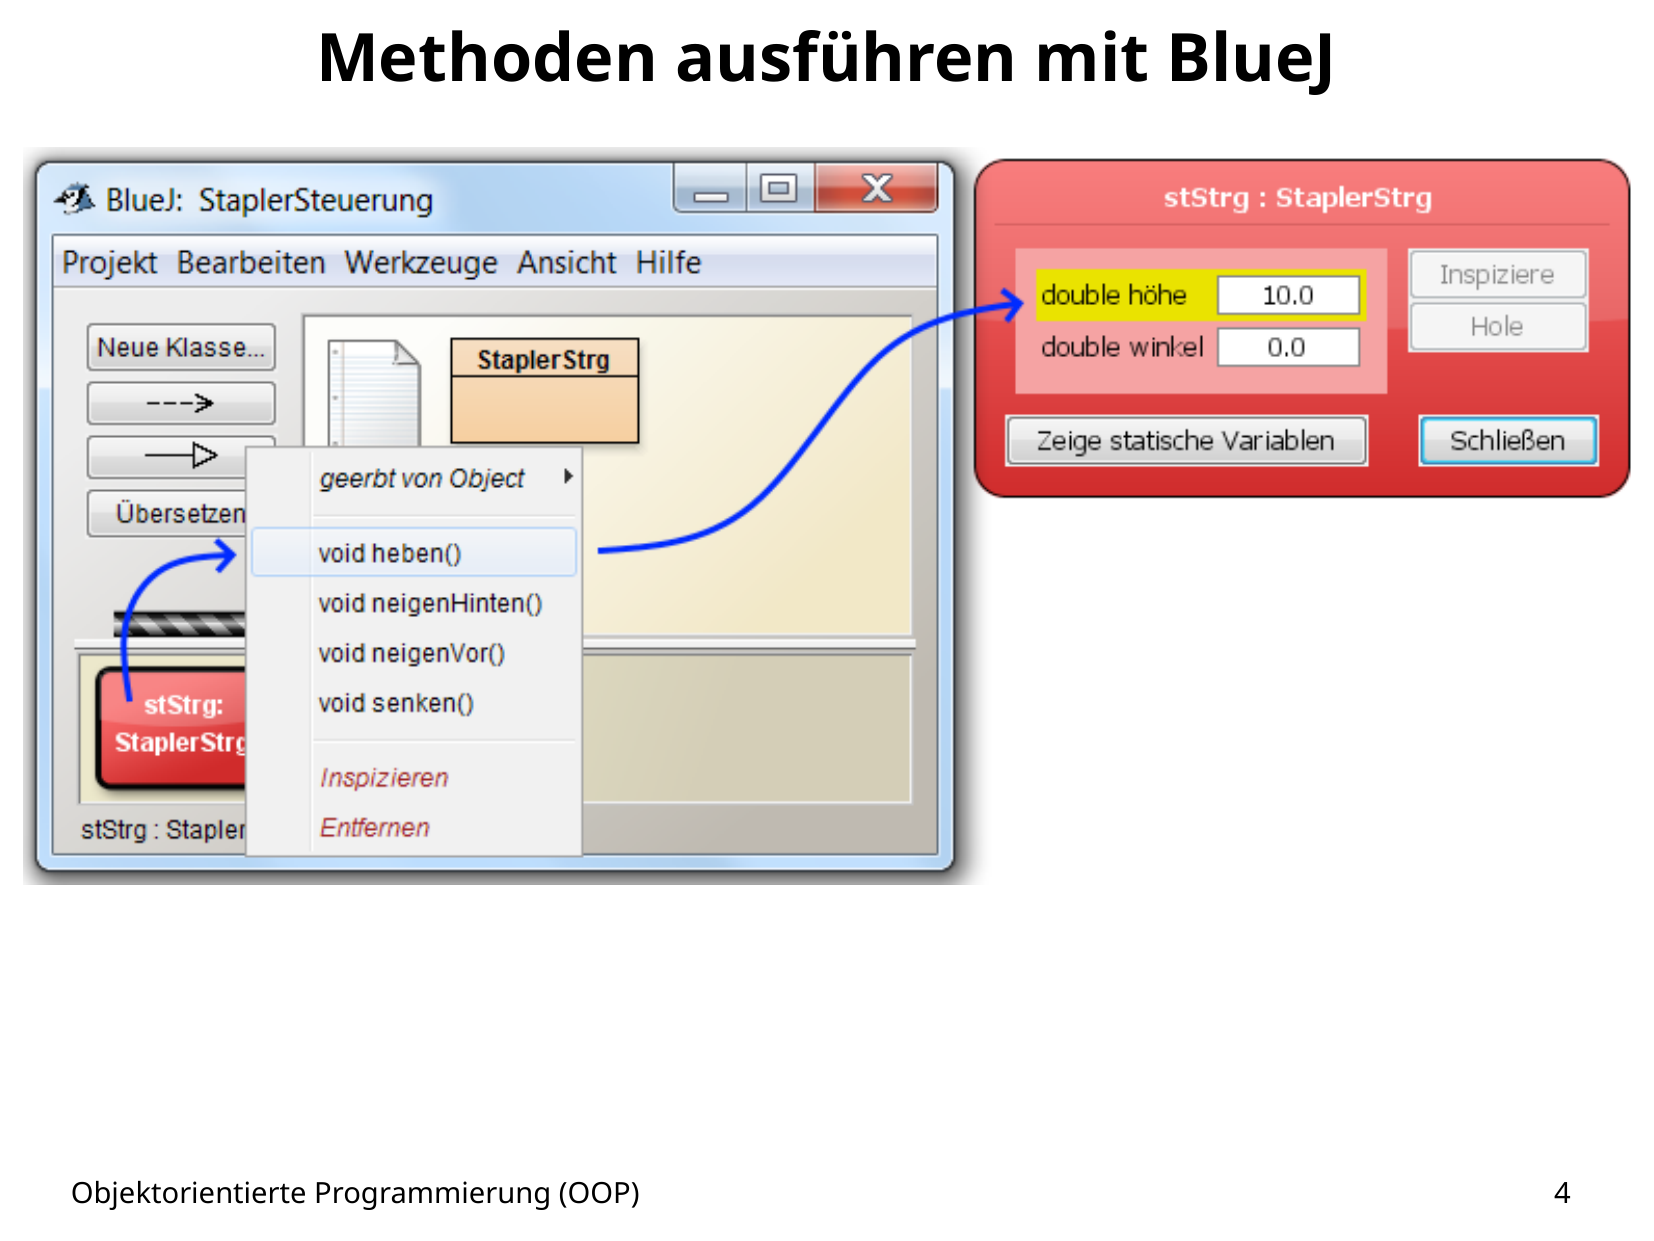

# Methoden ausführen mit BlueJ
Objektorientierte Programmierung (OOP)
4